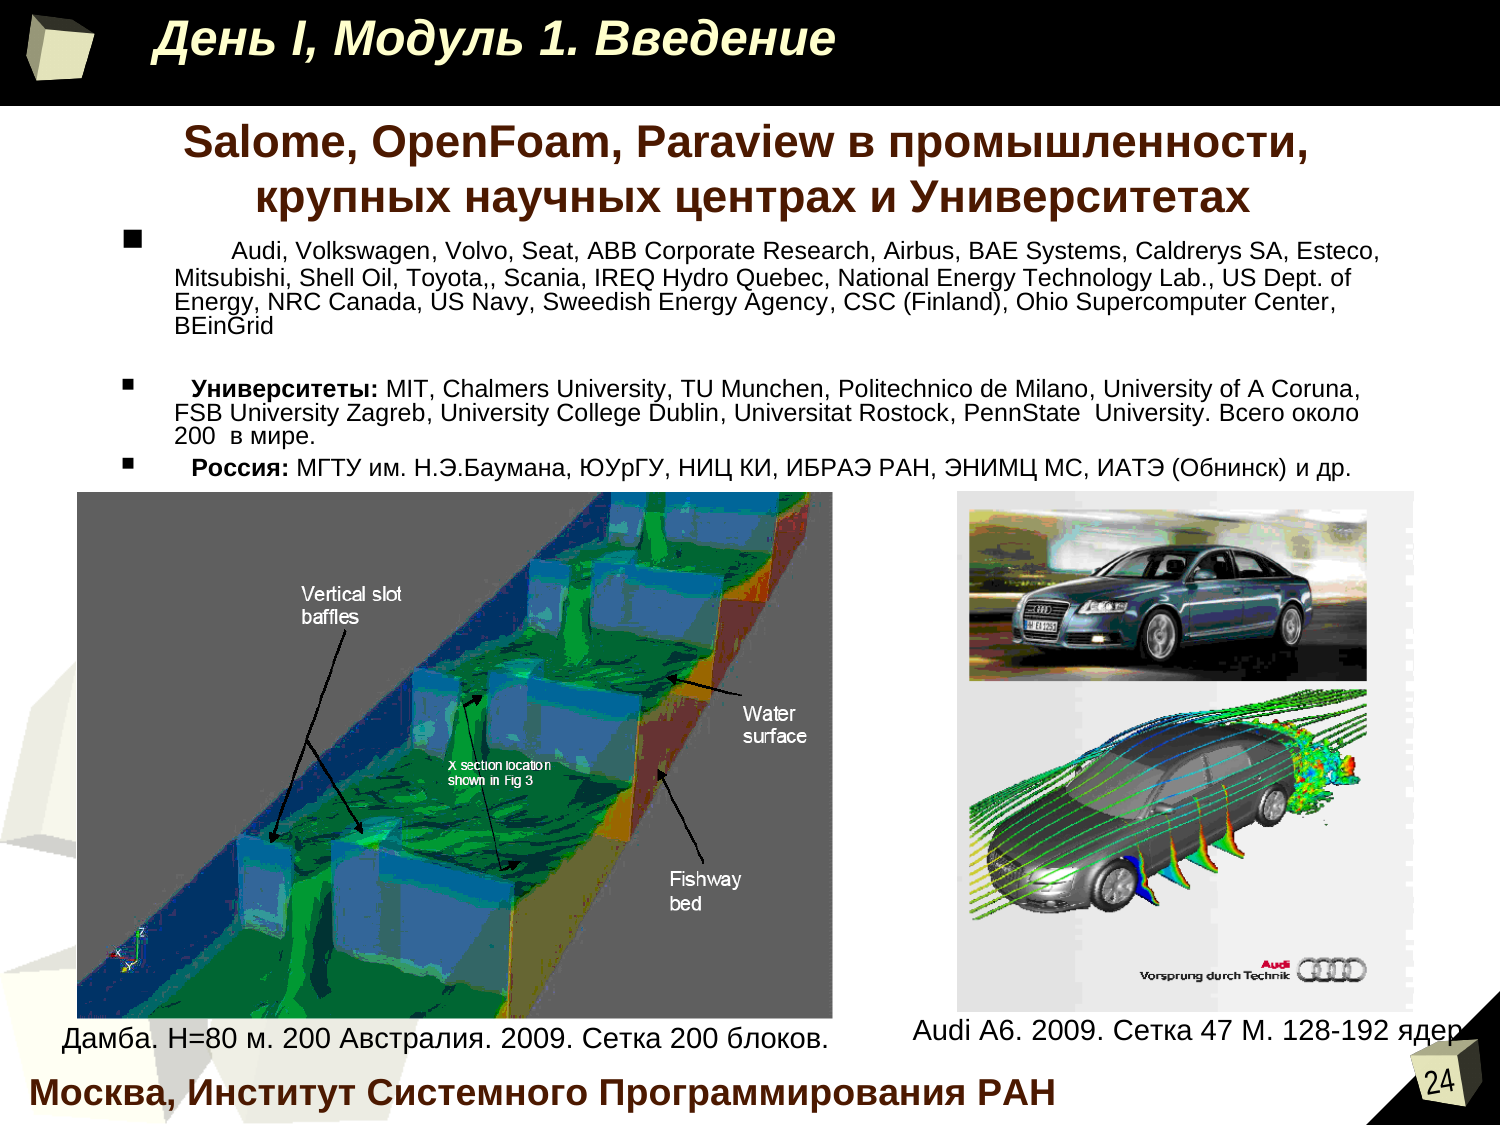

Salome, OpenFoam, Paraview в промышленности,
крупных научных центрах и Университетах
# Audi, Volkswagen, Volvo, Seat, ABB Corporate Research, Airbus, BAE Systems, Caldrerys SA, Esteco, Mitsubishi, Shell Oil, Toyota,, Scania, IREQ Hydro Quebec, National Energy Technology Lab., US Dept. of Energy, NRC Canada, US Navy, Sweedish Energy Agency, CSC (Finland), Ohio Supercomputer Center, BEinGrid
	Университеты: MIT, Chalmers University, TU Munchen, Politechnico de Milano, University of A Coruna, FSB University Zagreb, University College Dublin, Universitat Rostock, PennState University. Всего около 200 в мире.
	Россия: МГТУ им. Н.Э.Баумана, ЮУрГУ, НИЦ КИ, ИБРАЭ РАН, ЭНИМЦ МС, ИАТЭ (Обнинск) и др.
Audi A6. 2009. Сетка 47 M. 128-192 ядер.
Дамба. H=80 м. 200 Австралия. 2009. Сетка 200 блоков.